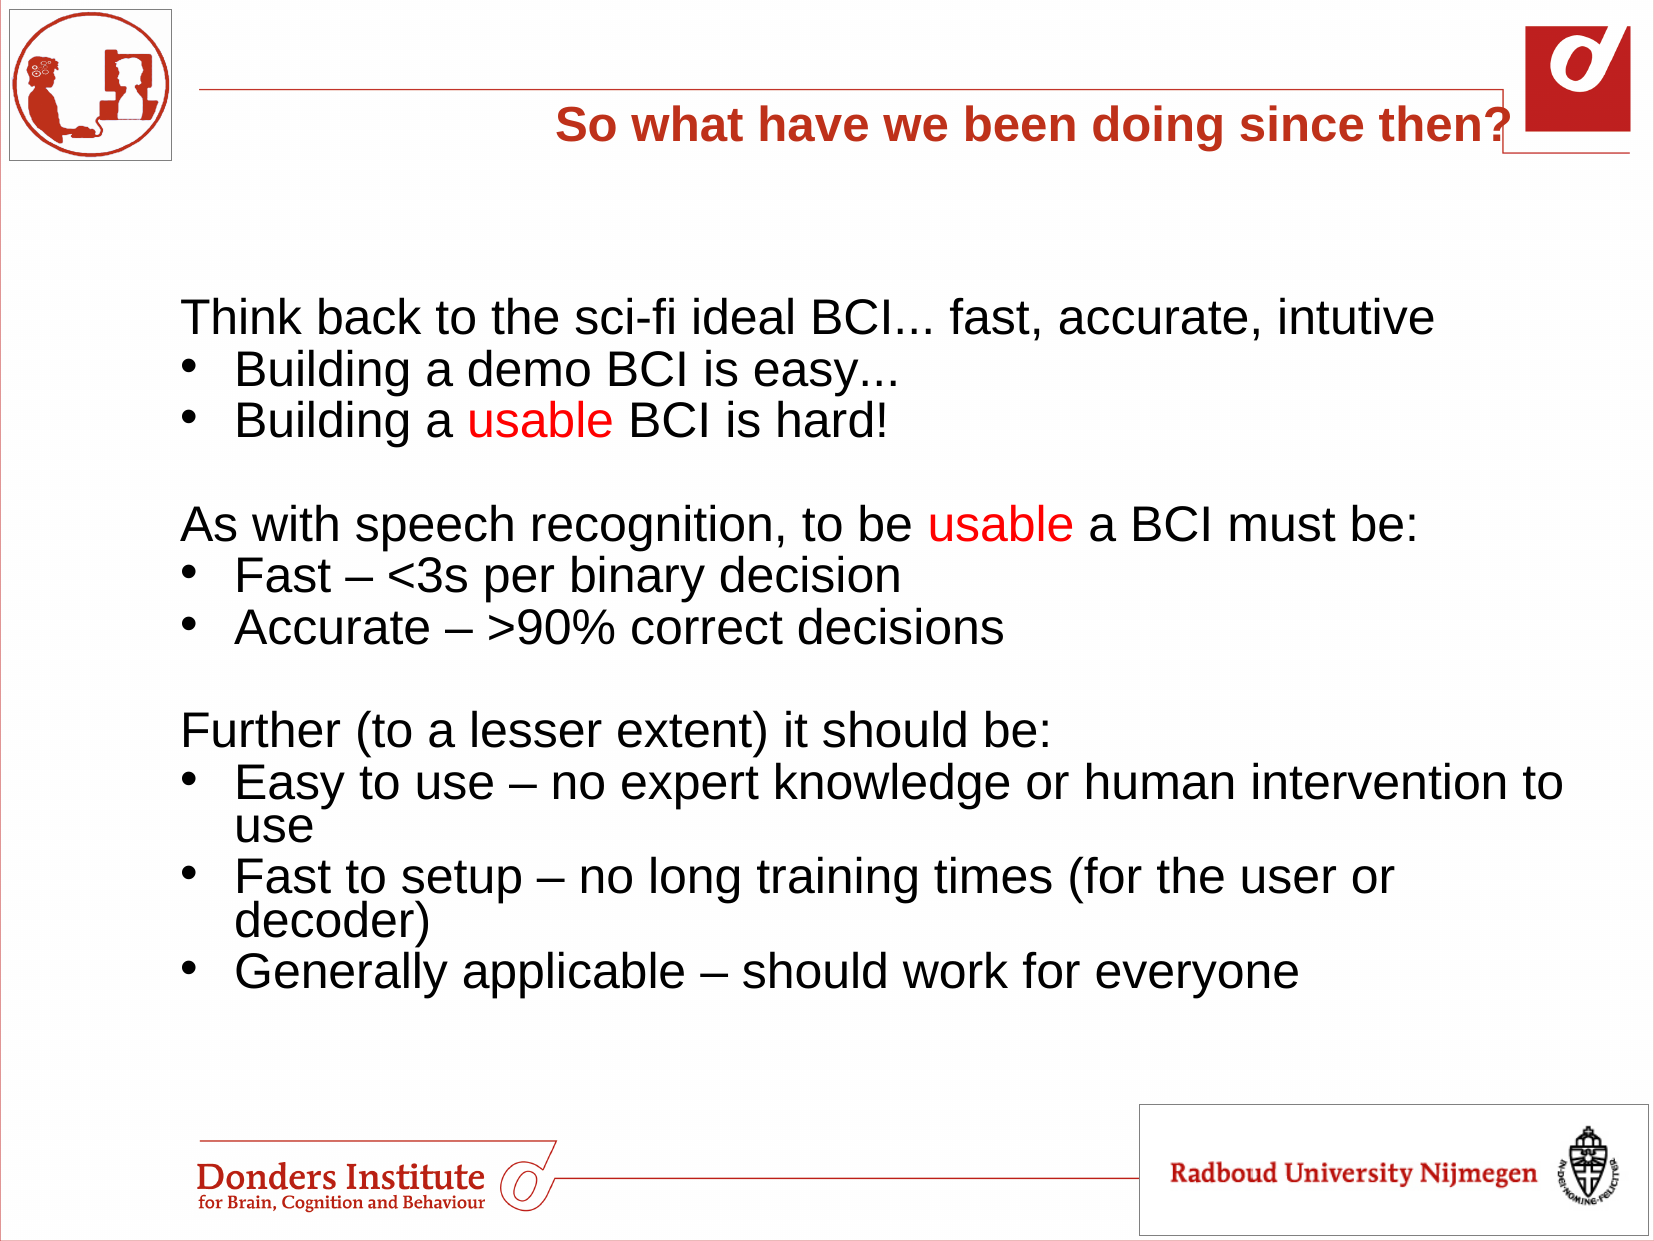

# So what have we been doing since then?
Think back to the sci-fi ideal BCI... fast, accurate, intutive
Building a demo BCI is easy...
Building a usable BCI is hard!
As with speech recognition, to be usable a BCI must be:
Fast – <3s per binary decision
Accurate – >90% correct decisions
Further (to a lesser extent) it should be:
Easy to use – no expert knowledge or human intervention to use
Fast to setup – no long training times (for the user or decoder)
Generally applicable – should work for everyone